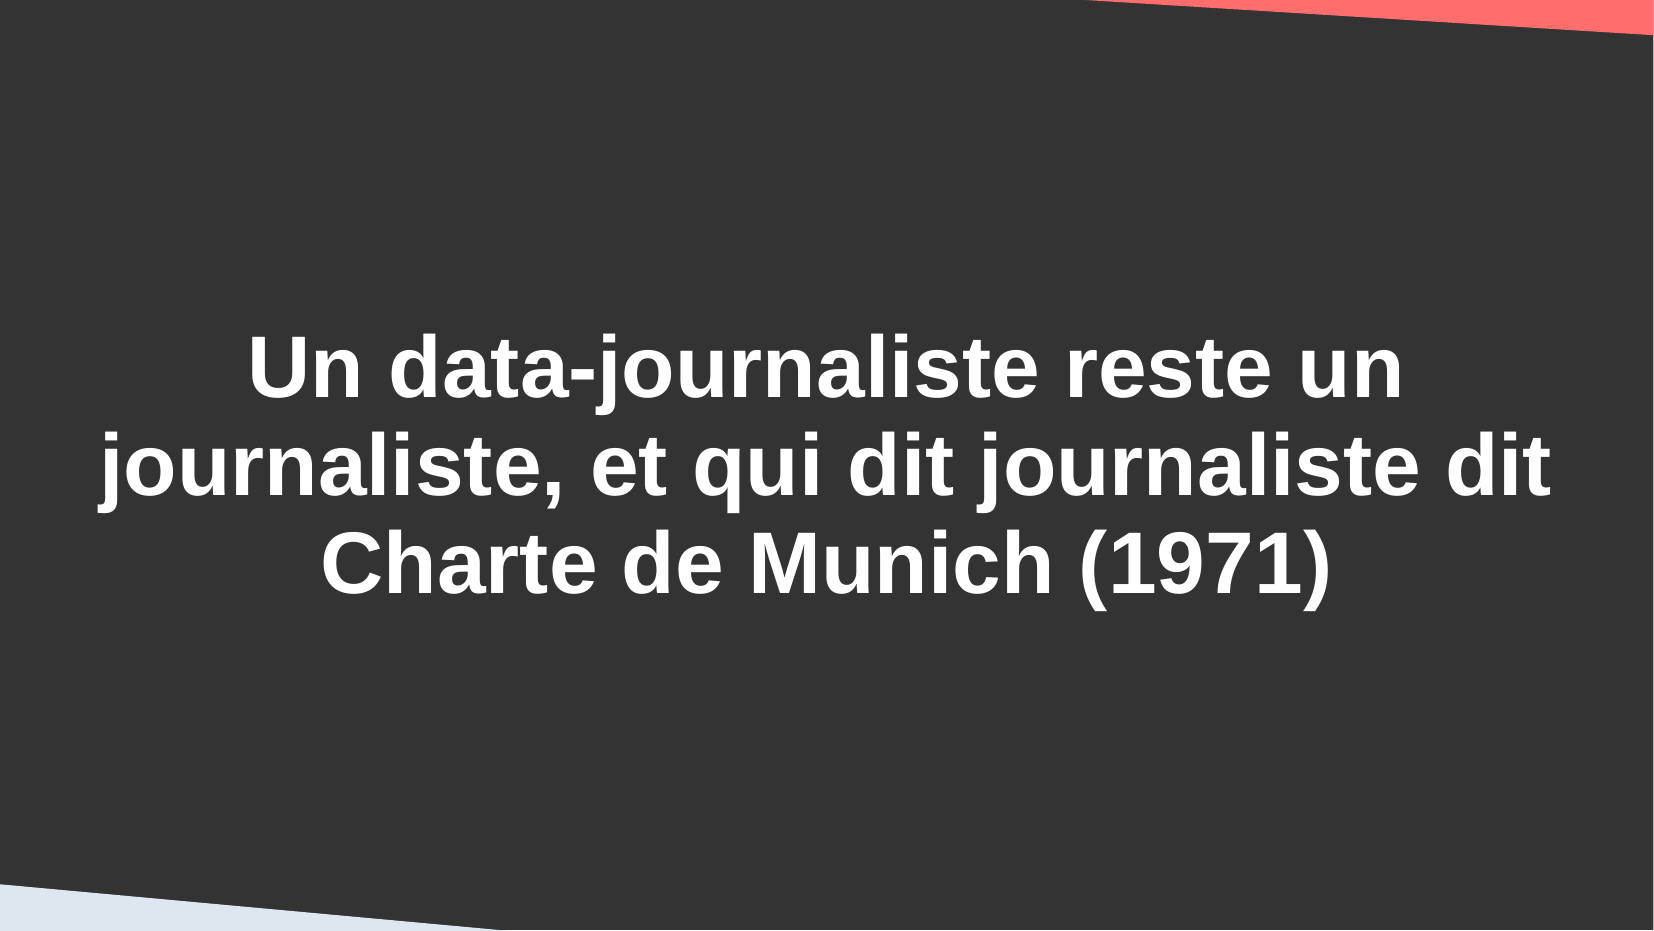

# Un data-journaliste reste un journaliste, et qui dit journaliste dit Charte de Munich (1971)